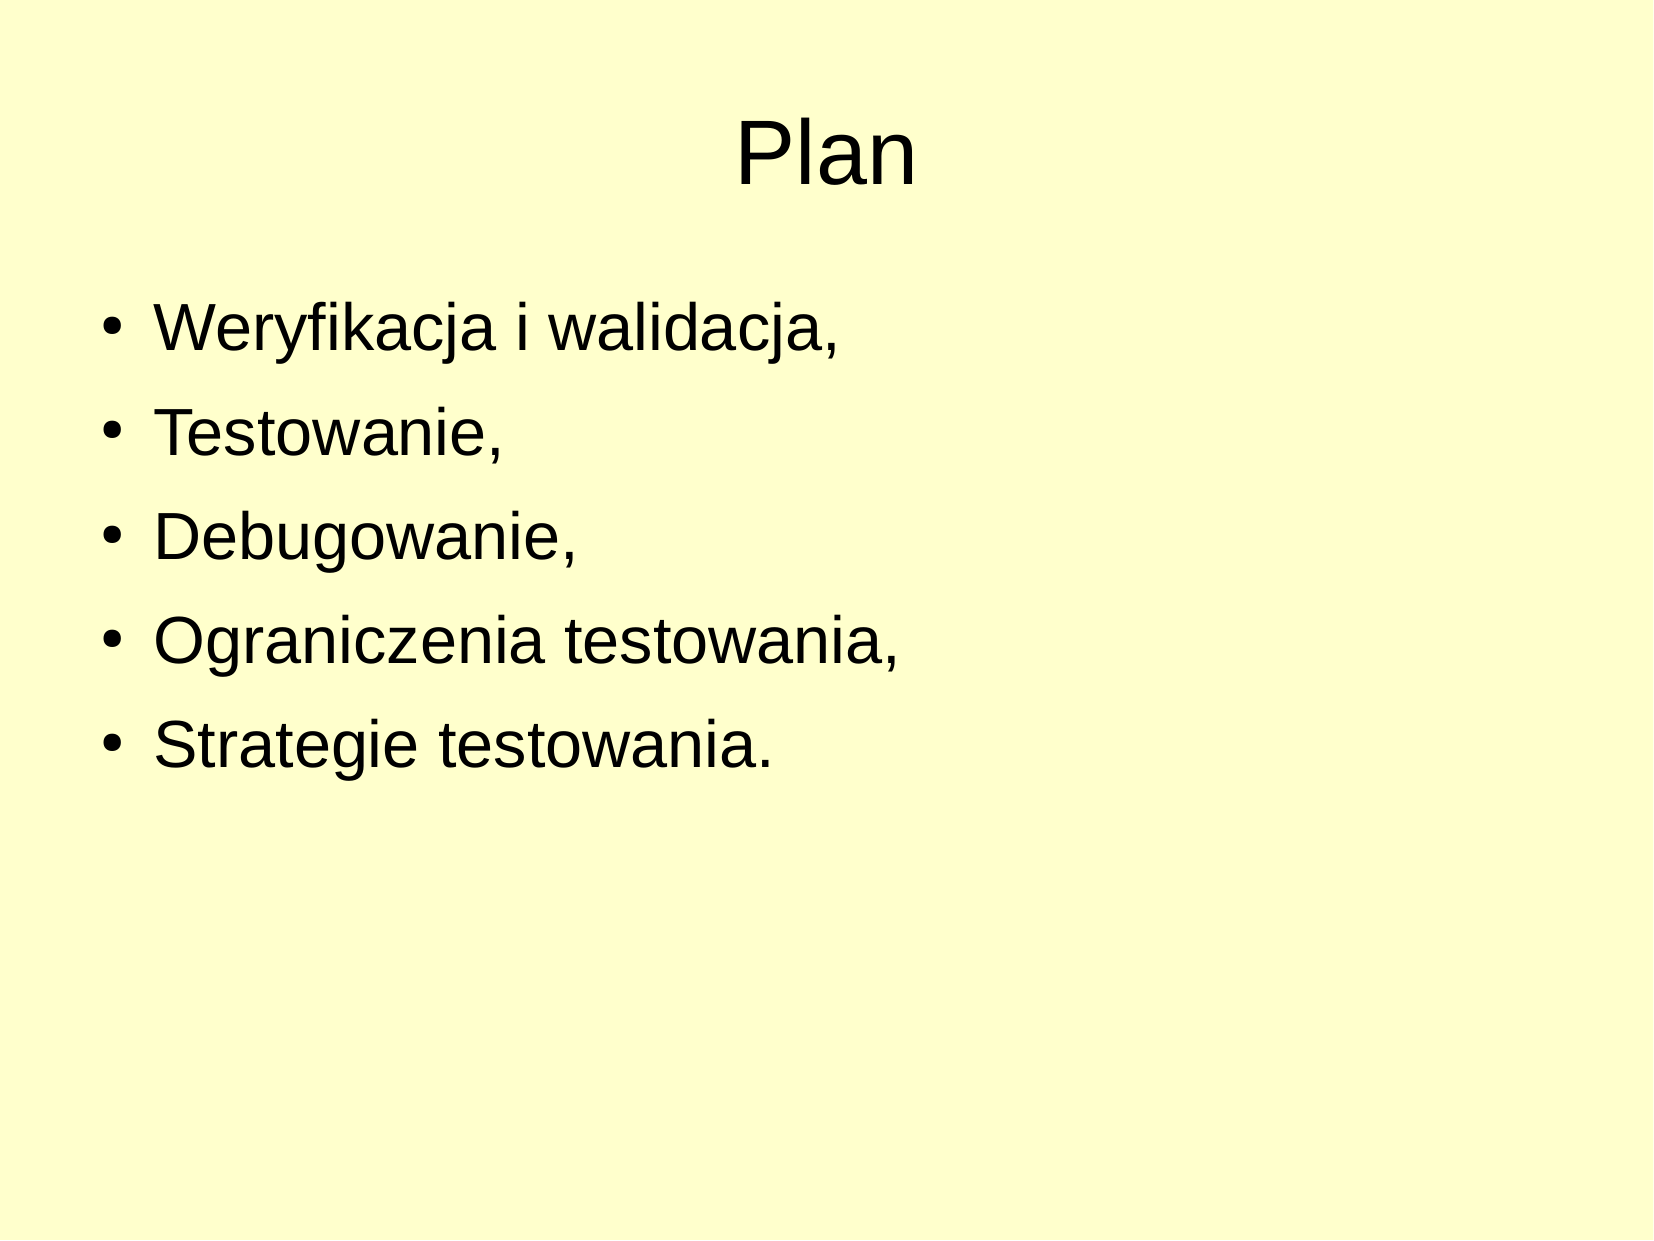

# Plan
Weryfikacja i walidacja,
Testowanie,
Debugowanie,
Ograniczenia testowania,
Strategie testowania.